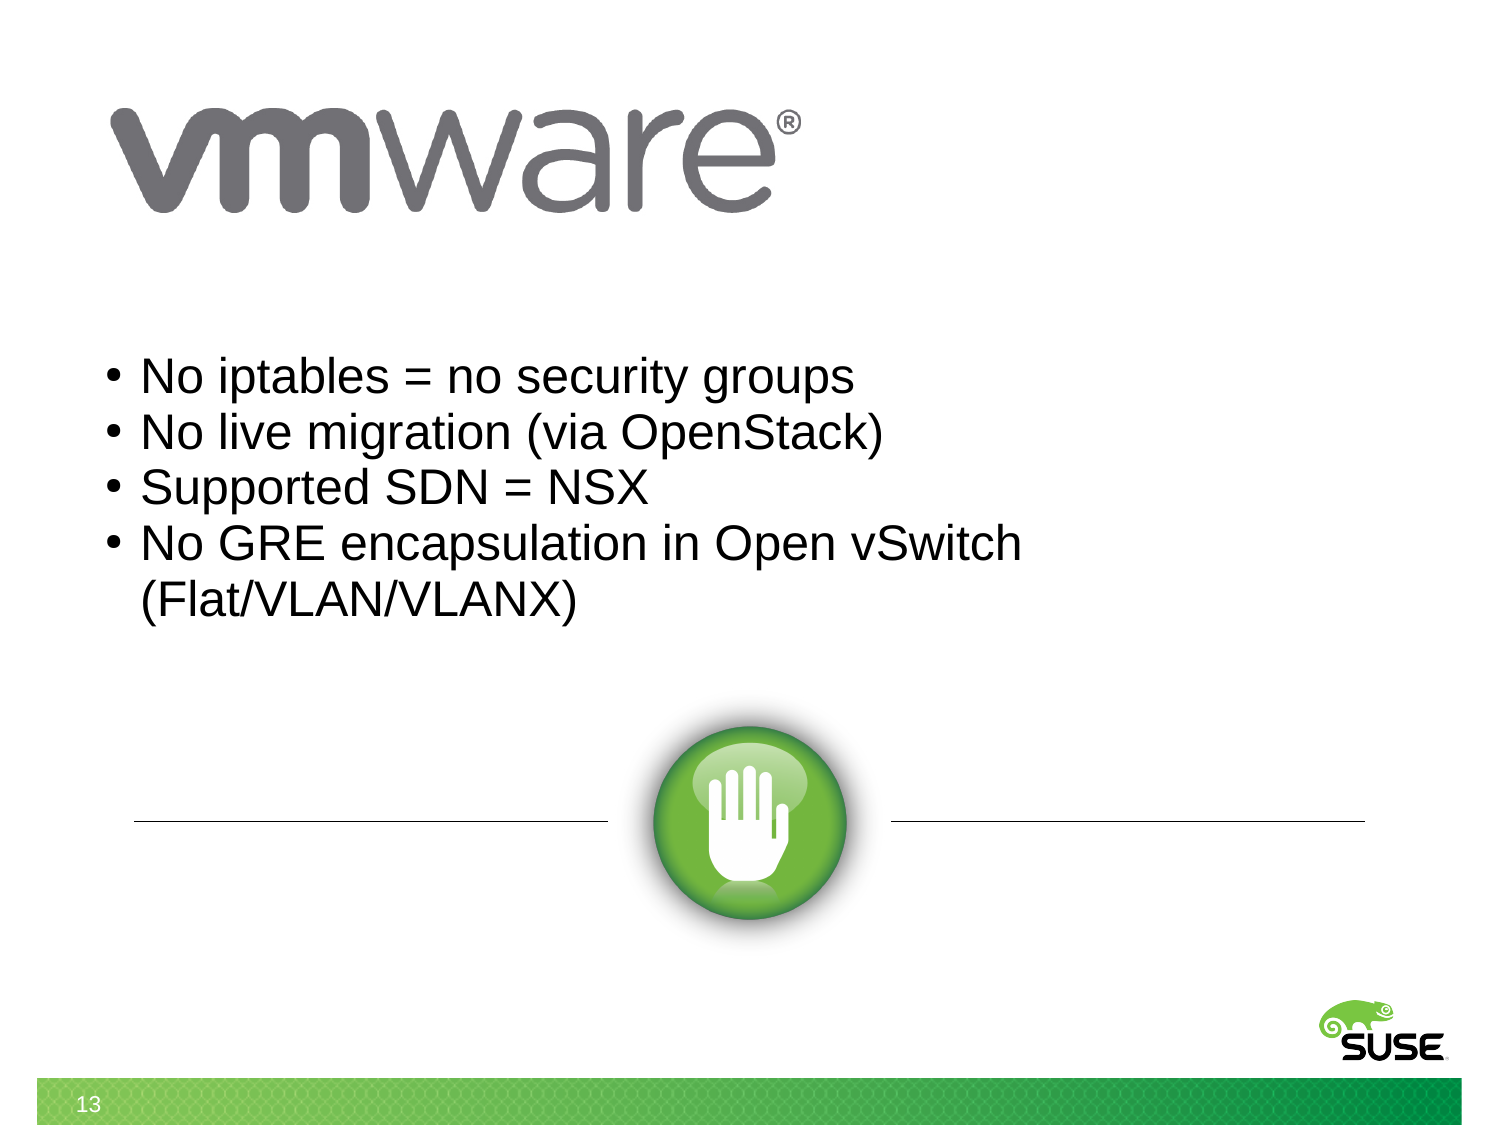

# Limitations
No iptables = no security groups
No live migration (via OpenStack)
Supported SDN = NSX
No GRE encapsulation in Open vSwitch (Flat/VLAN/VLANX)